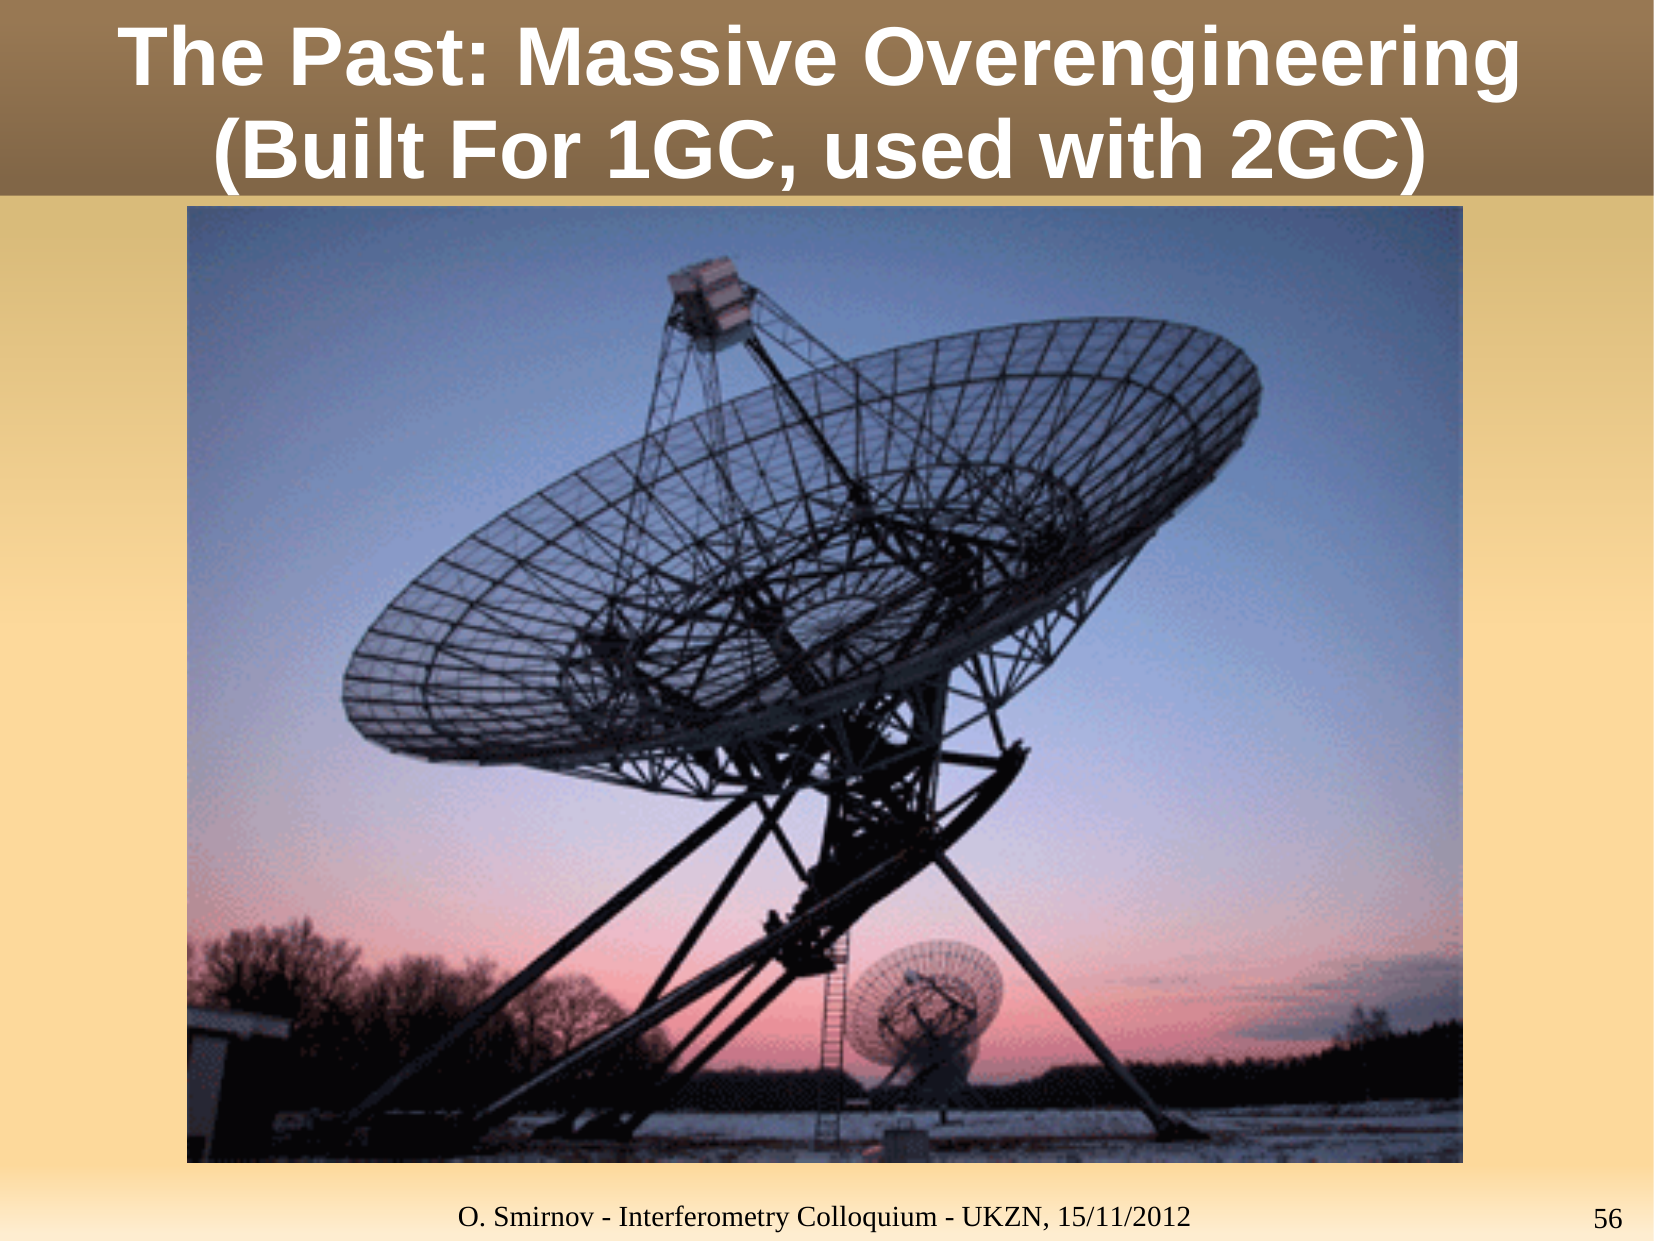

# The Past: Massive Overengineering (Built For 1GC, used with 2GC)
O. Smirnov - Interferometry Colloquium - UKZN, 15/11/2012
56